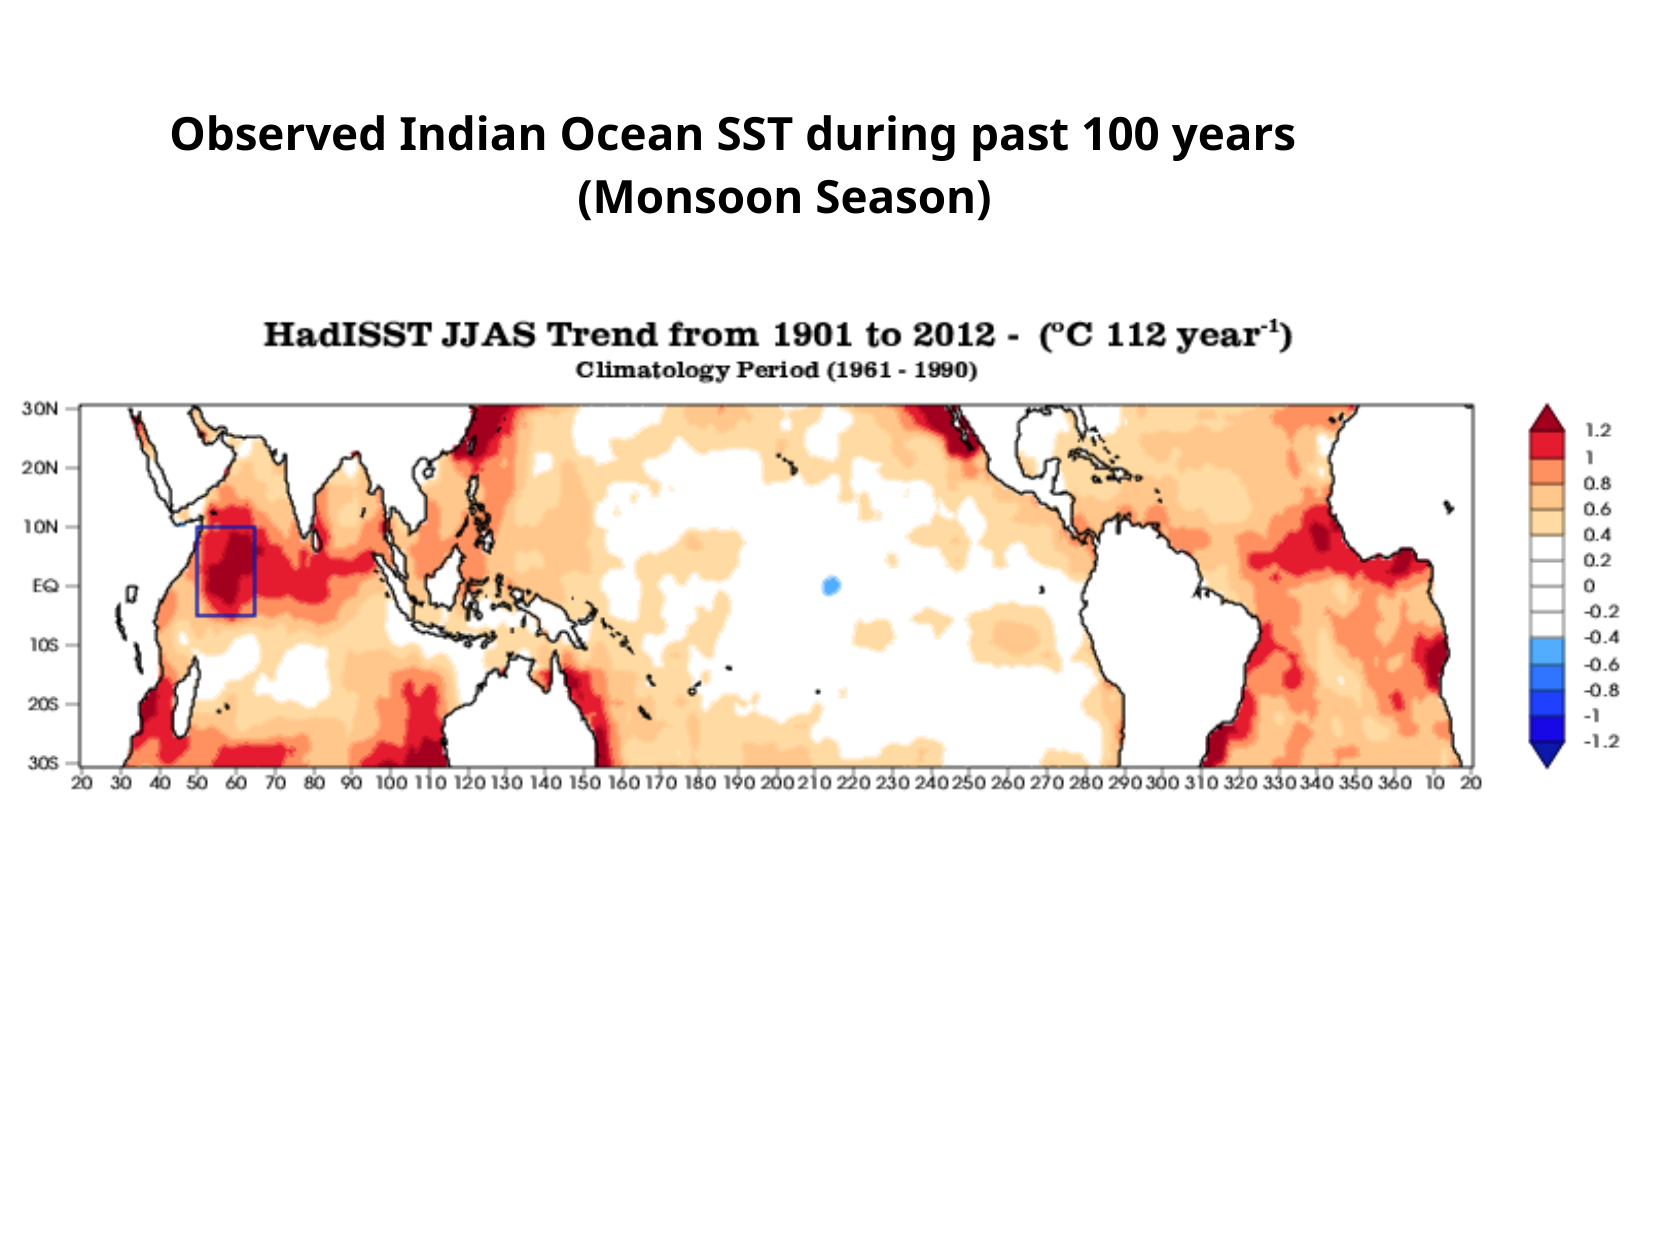

#
 Observed Indian Ocean SST during past 100 years
 (Monsoon Season)